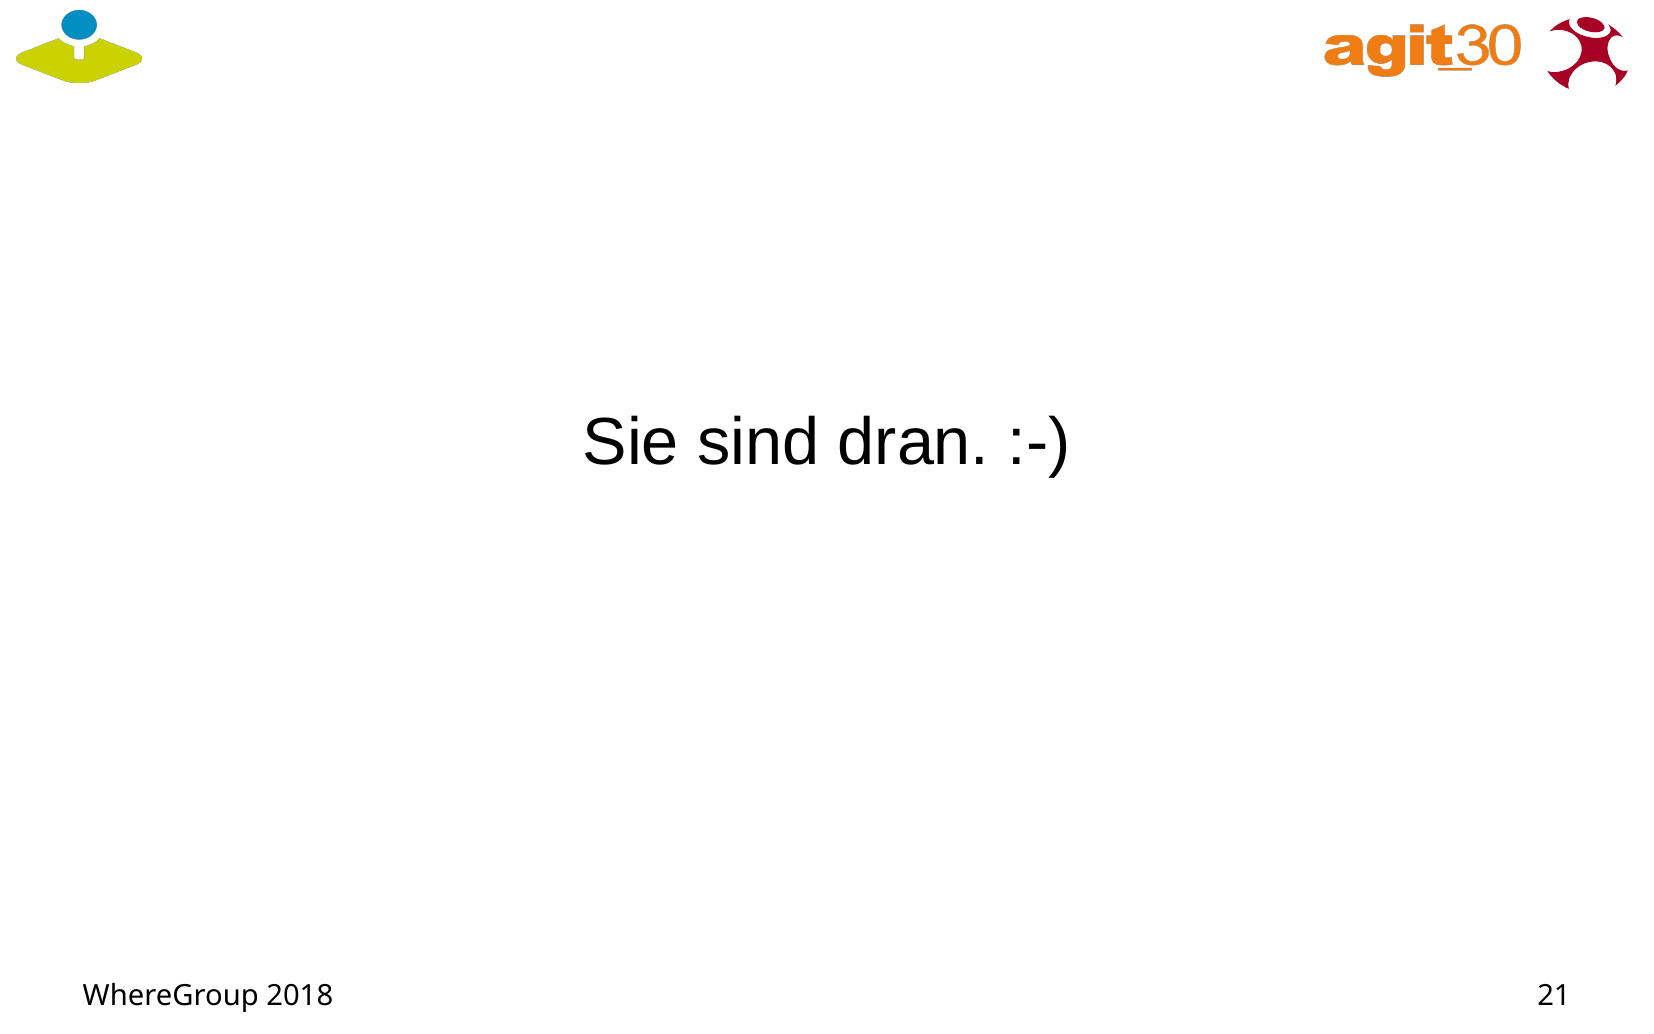

# Sie sind dran. :-)
WhereGroup 2018
21